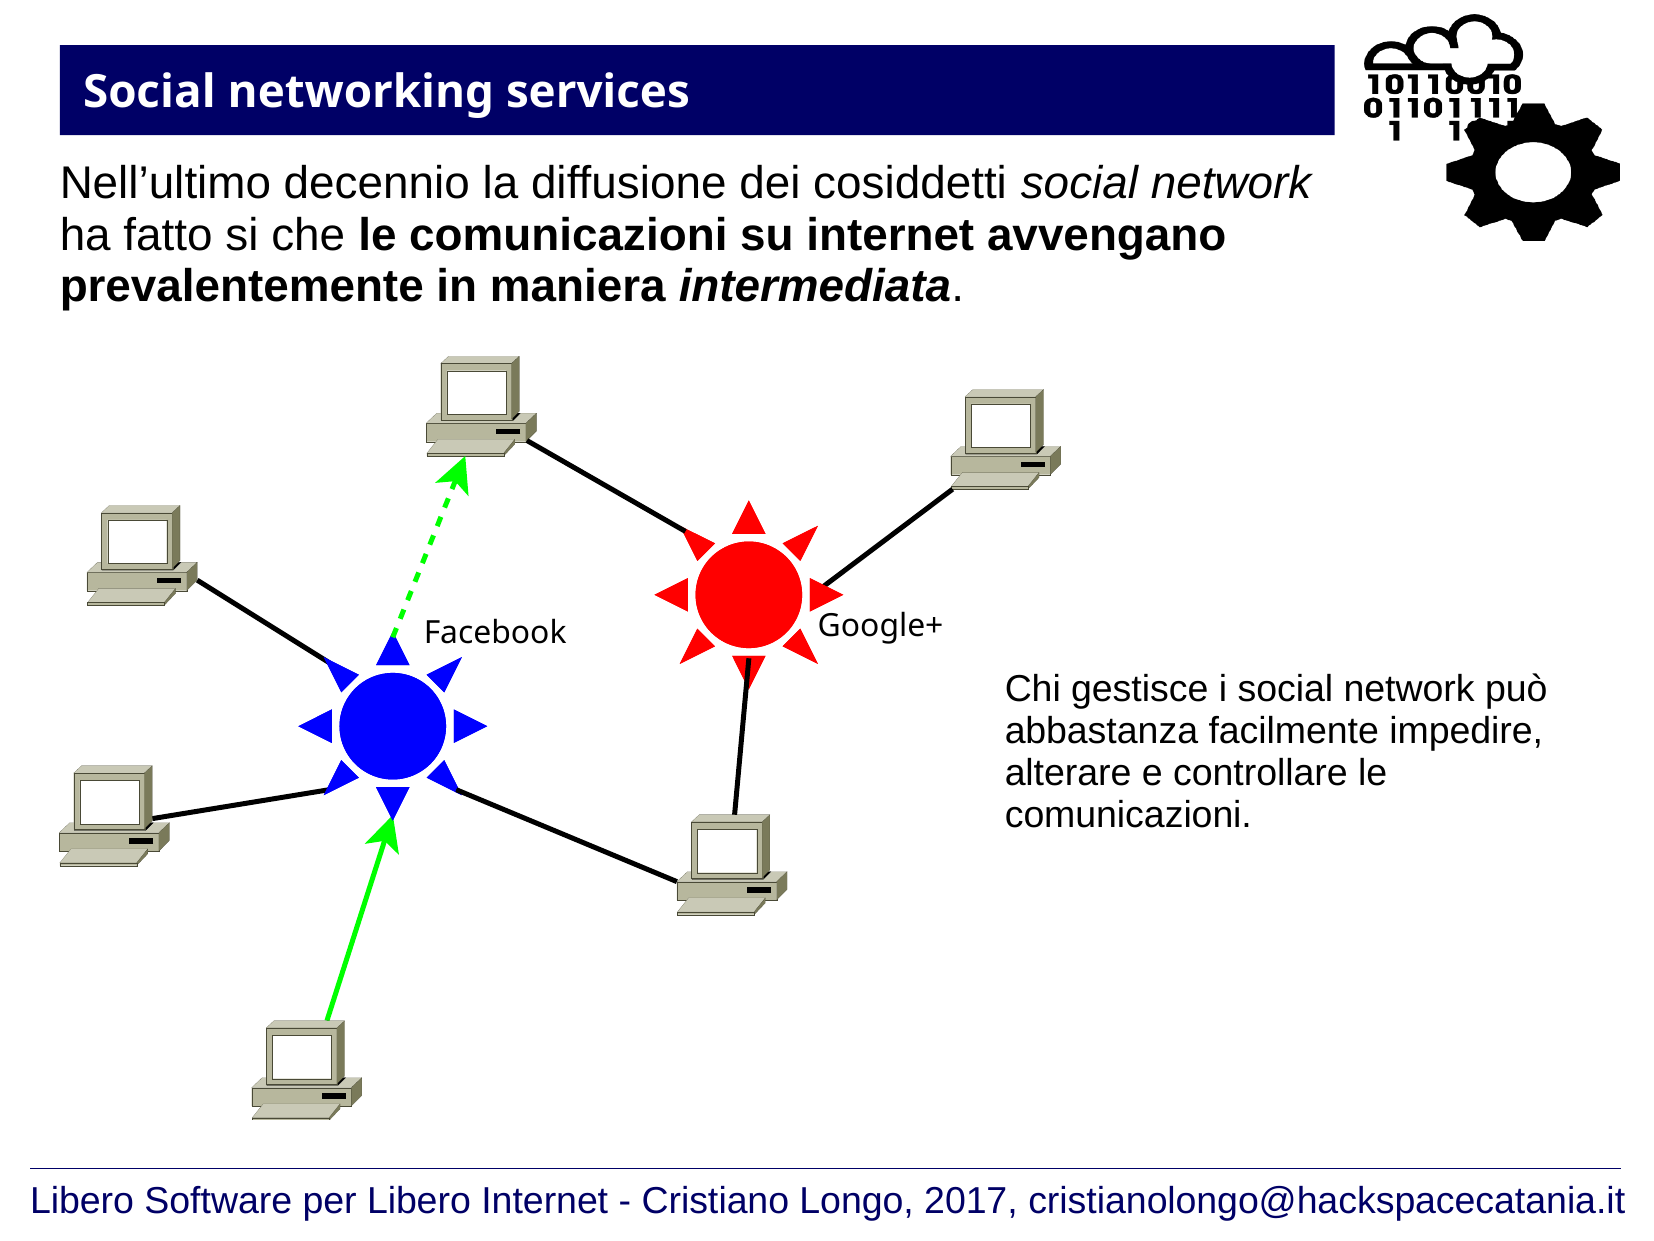

# Social networking services
Nell’ultimo decennio la diffusione dei cosiddetti social network ha fatto si che le comunicazioni su internet avvengano prevalentemente in maniera intermediata.
Chi gestisce i social network può abbastanza facilmente impedire, alterare e controllare le comunicazioni.
Libero Software per Libero Internet - Cristiano Longo, 2017, cristianolongo@hackspacecatania.it